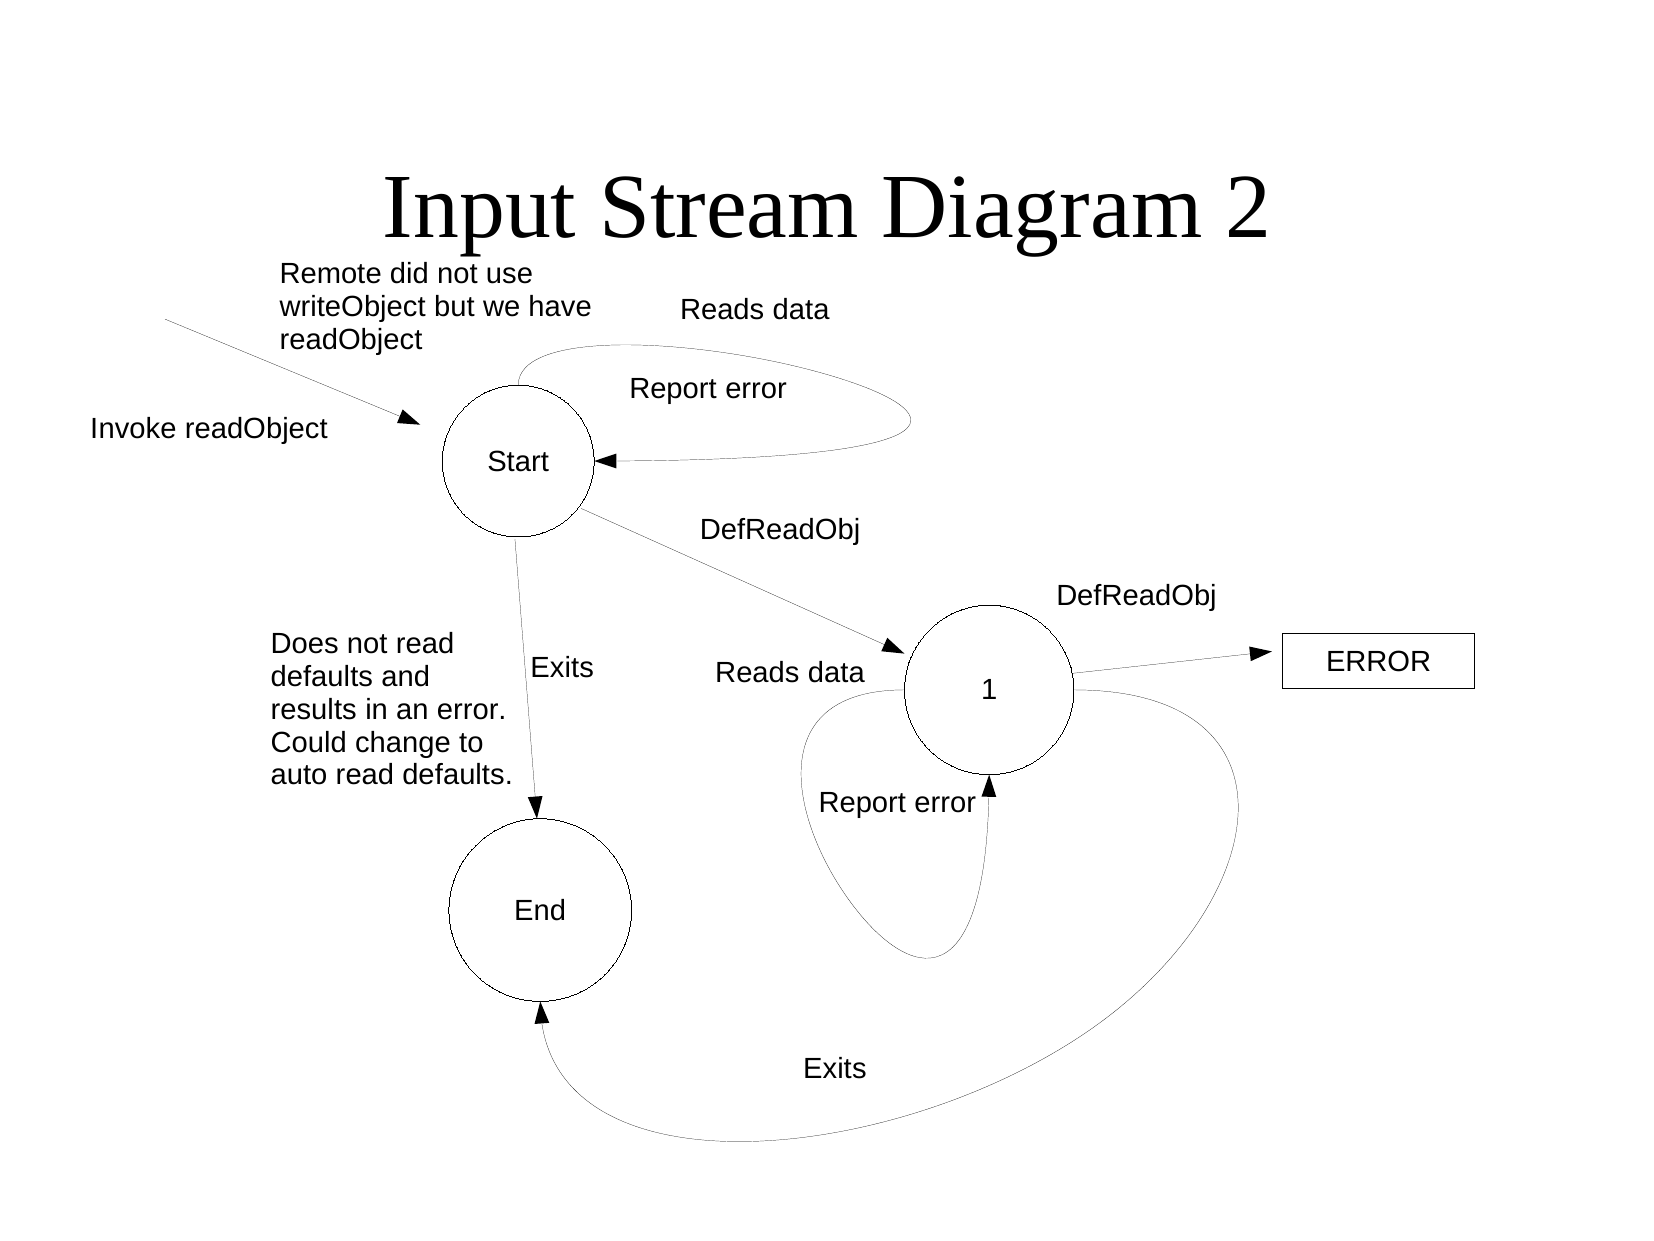

# Input Stream Diagram 2
Remote did not use writeObject but we have readObject
Reads data
Report error
Start
Invoke readObject
DefReadObj
DefReadObj
1
Does not read defaults and results in an error. Could change to auto read defaults.
ERROR
Exits
Reads data
Report error
End
Exits